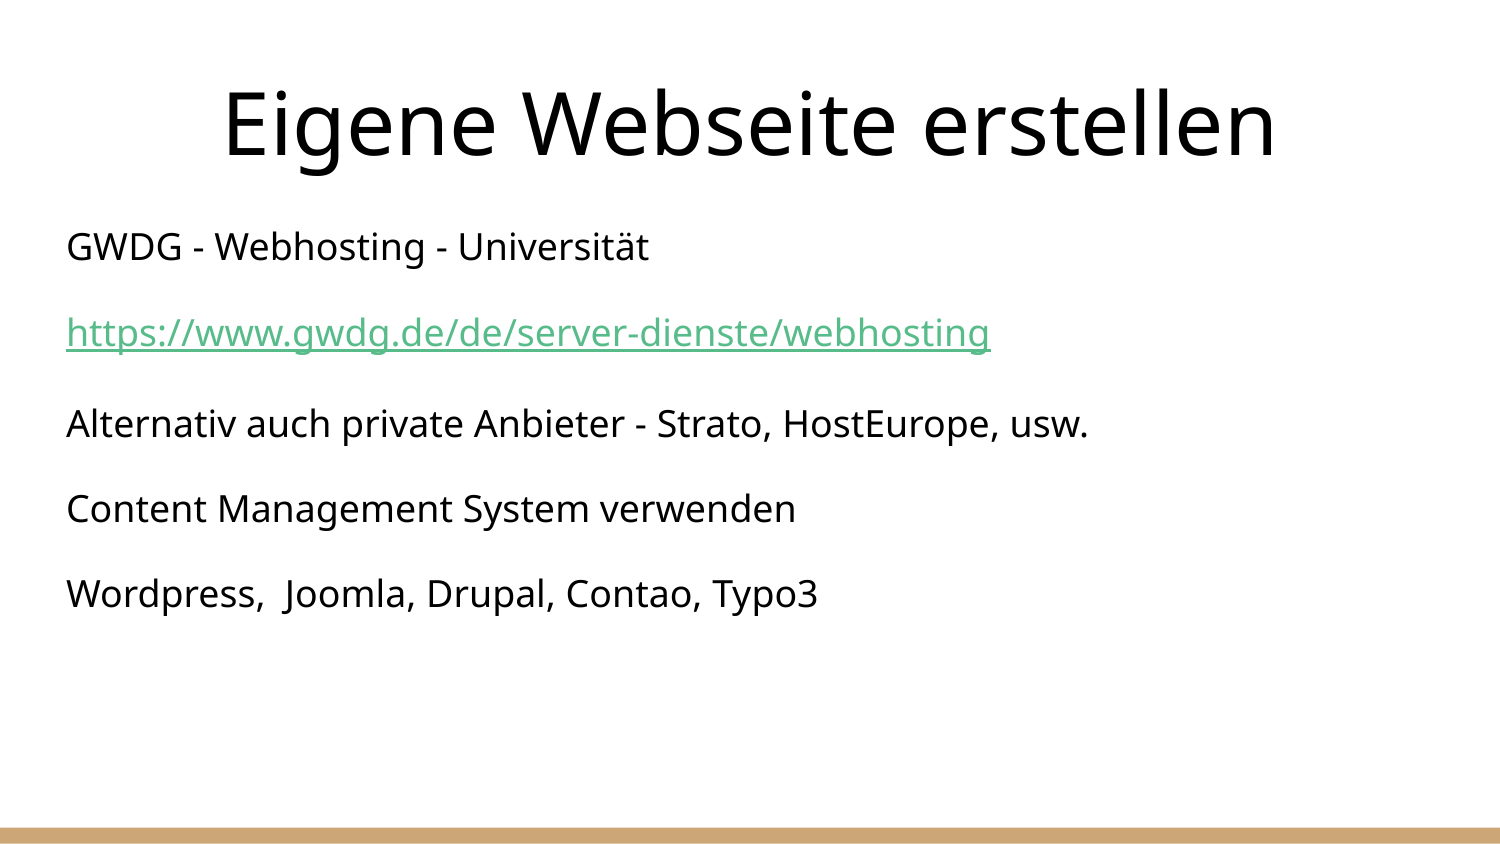

# Eigene Webseite erstellen
GWDG - Webhosting - Universität
https://www.gwdg.de/de/server-dienste/webhosting
Alternativ auch private Anbieter - Strato, HostEurope, usw.
Content Management System verwenden
Wordpress, Joomla, Drupal, Contao, Typo3